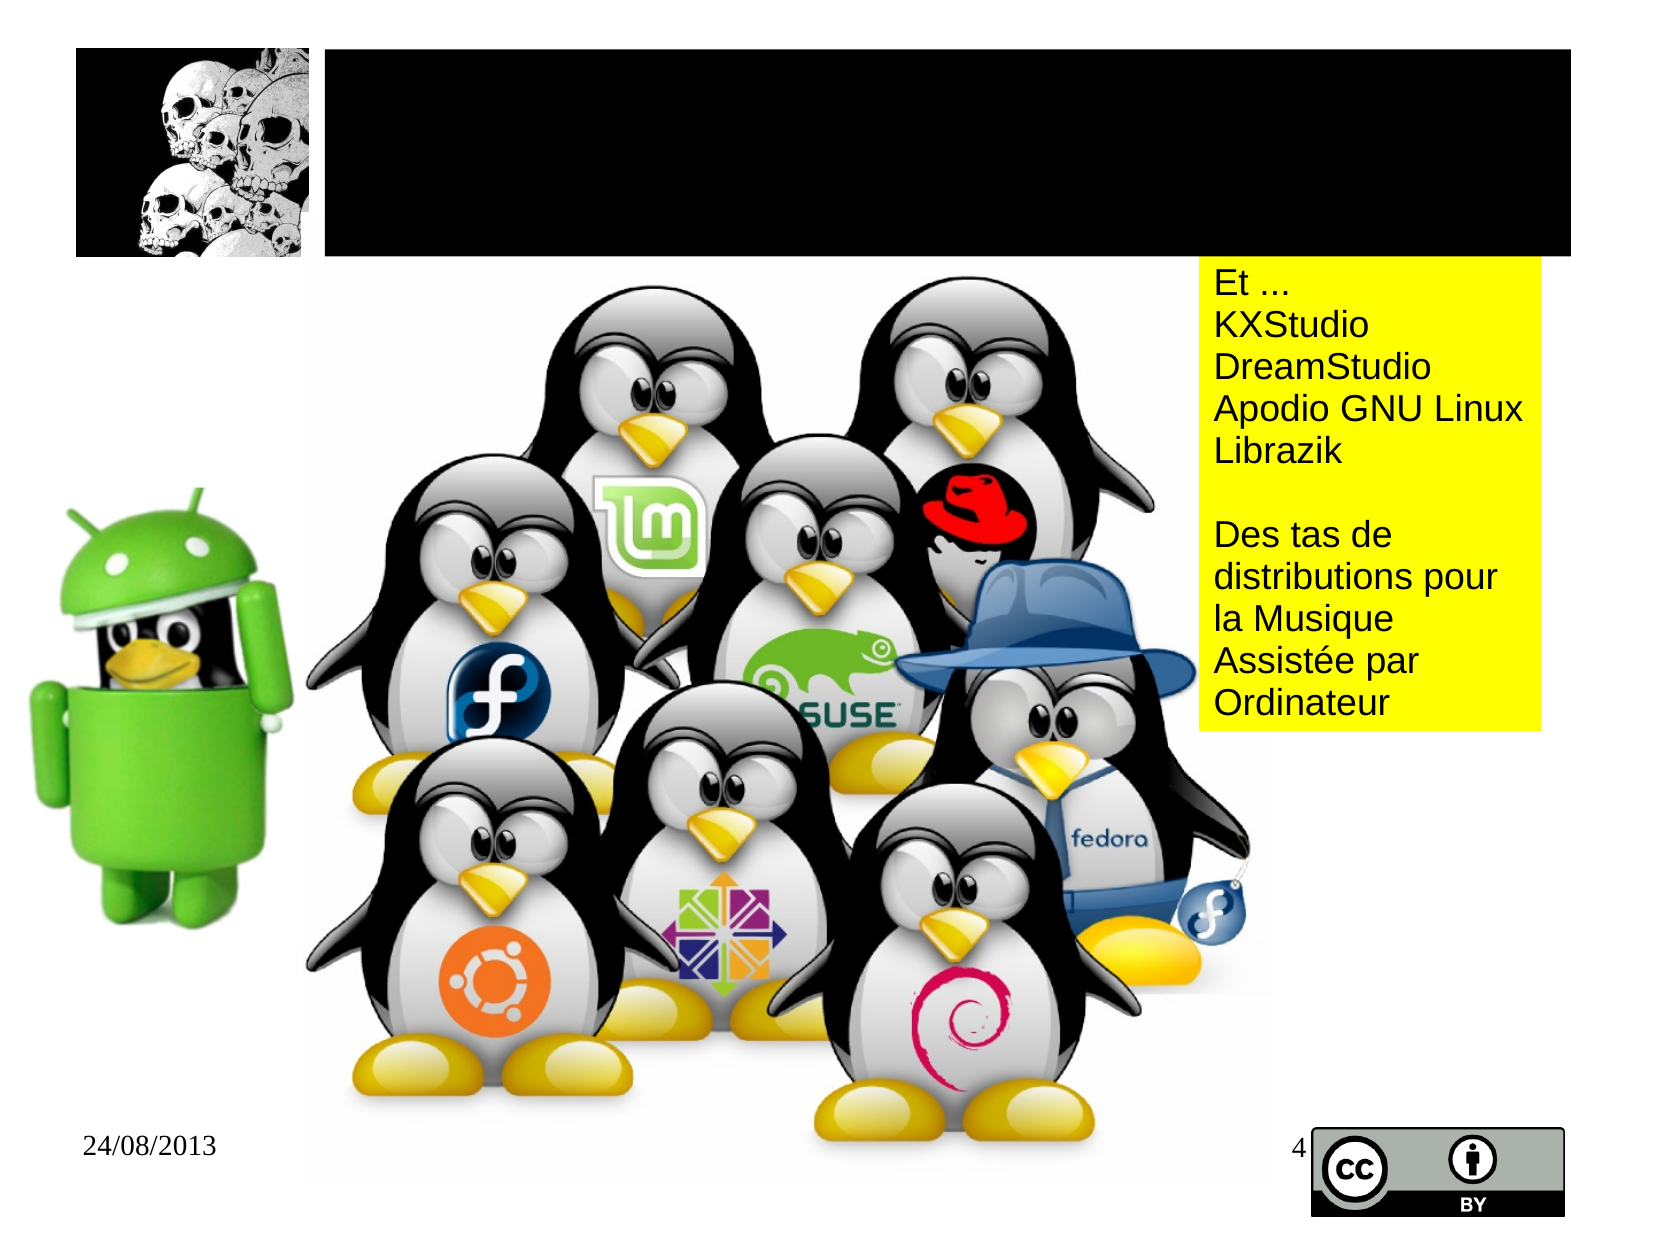

# Des distributions par dizaines
Et ...
KXStudio
DreamStudio
Apodio GNU Linux
Librazik
Des tas de distributions pour la Musique Assistée par Ordinateur
Y. Collette
4